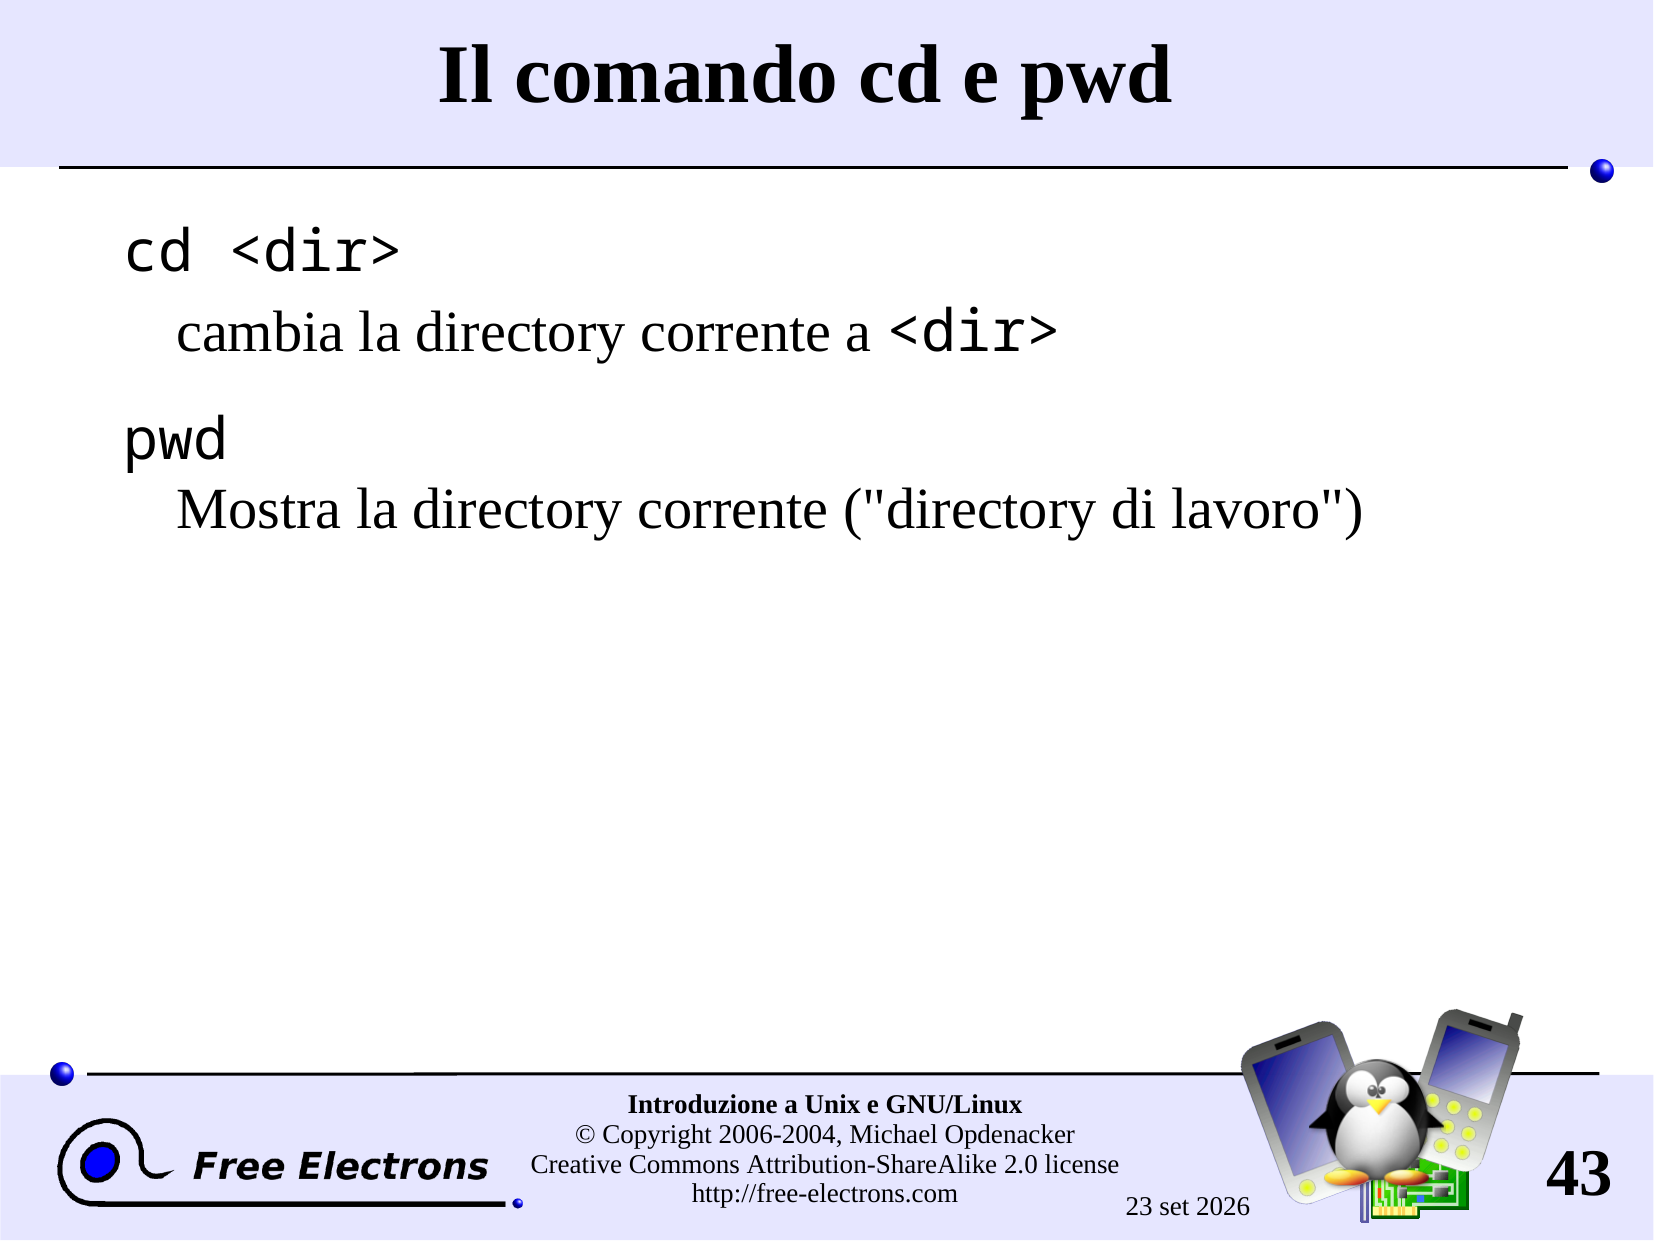

# Il comando cd e pwd
cd <dir>
cambia la directory corrente a <dir>
pwd
Mostra la directory corrente ("directory di lavoro")